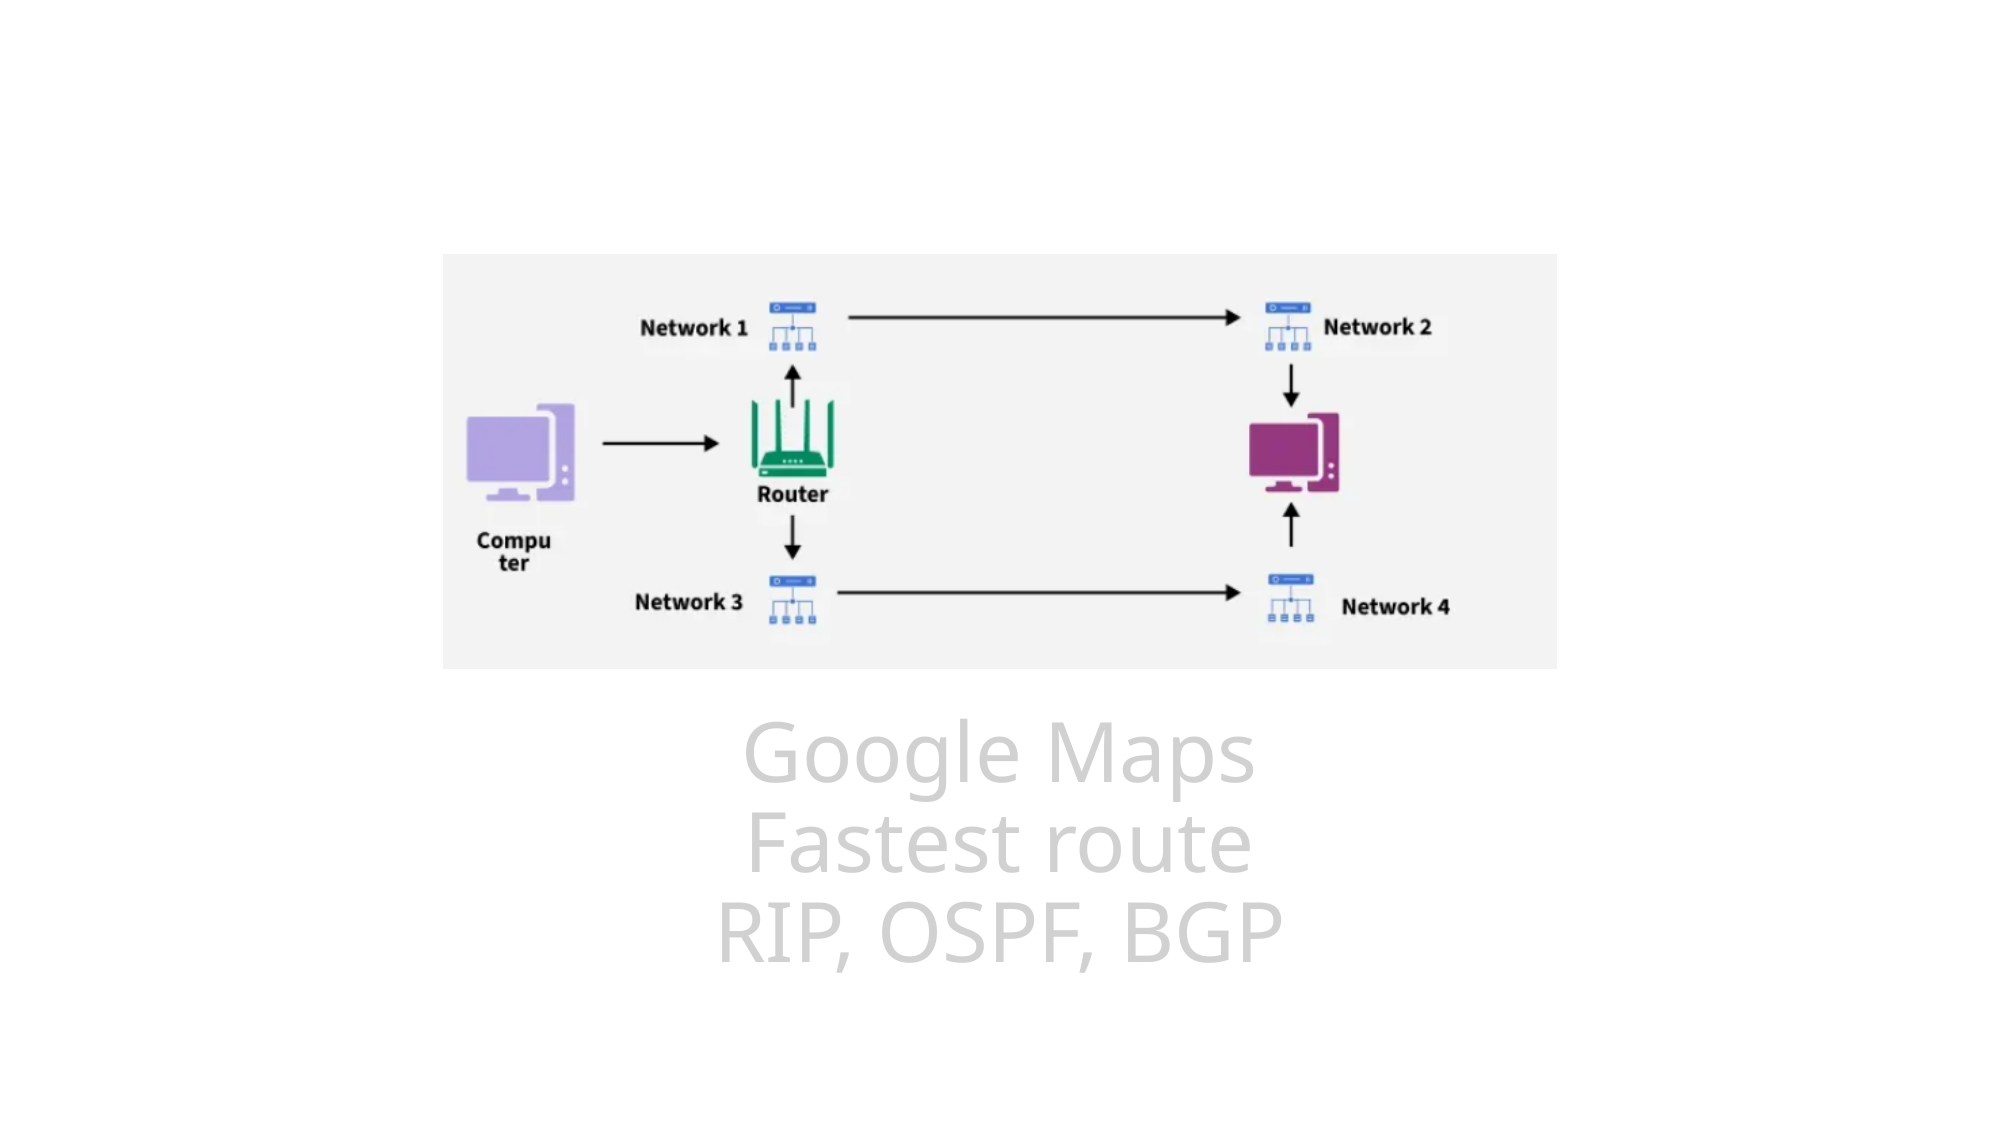

Routing
Google Maps
Fastest route
RIP, OSPF, BGP